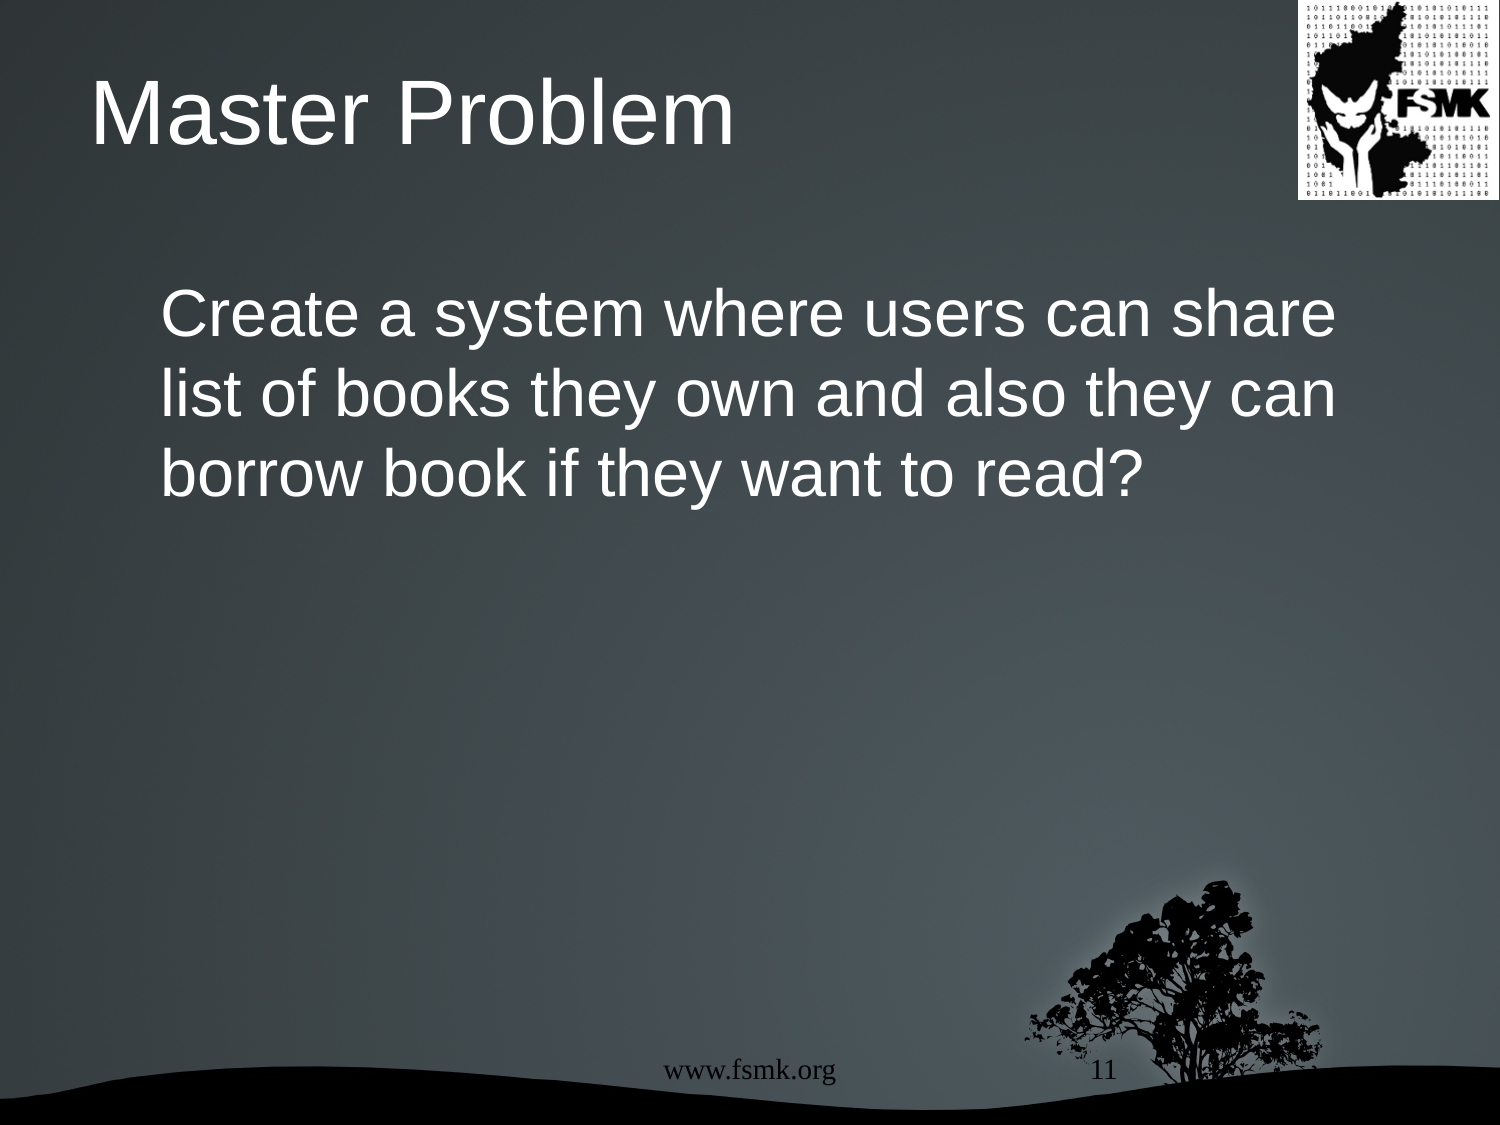

# Master Problem
Create a system where users can share list of books they own and also they can borrow book if they want to read?
www.fsmk.org